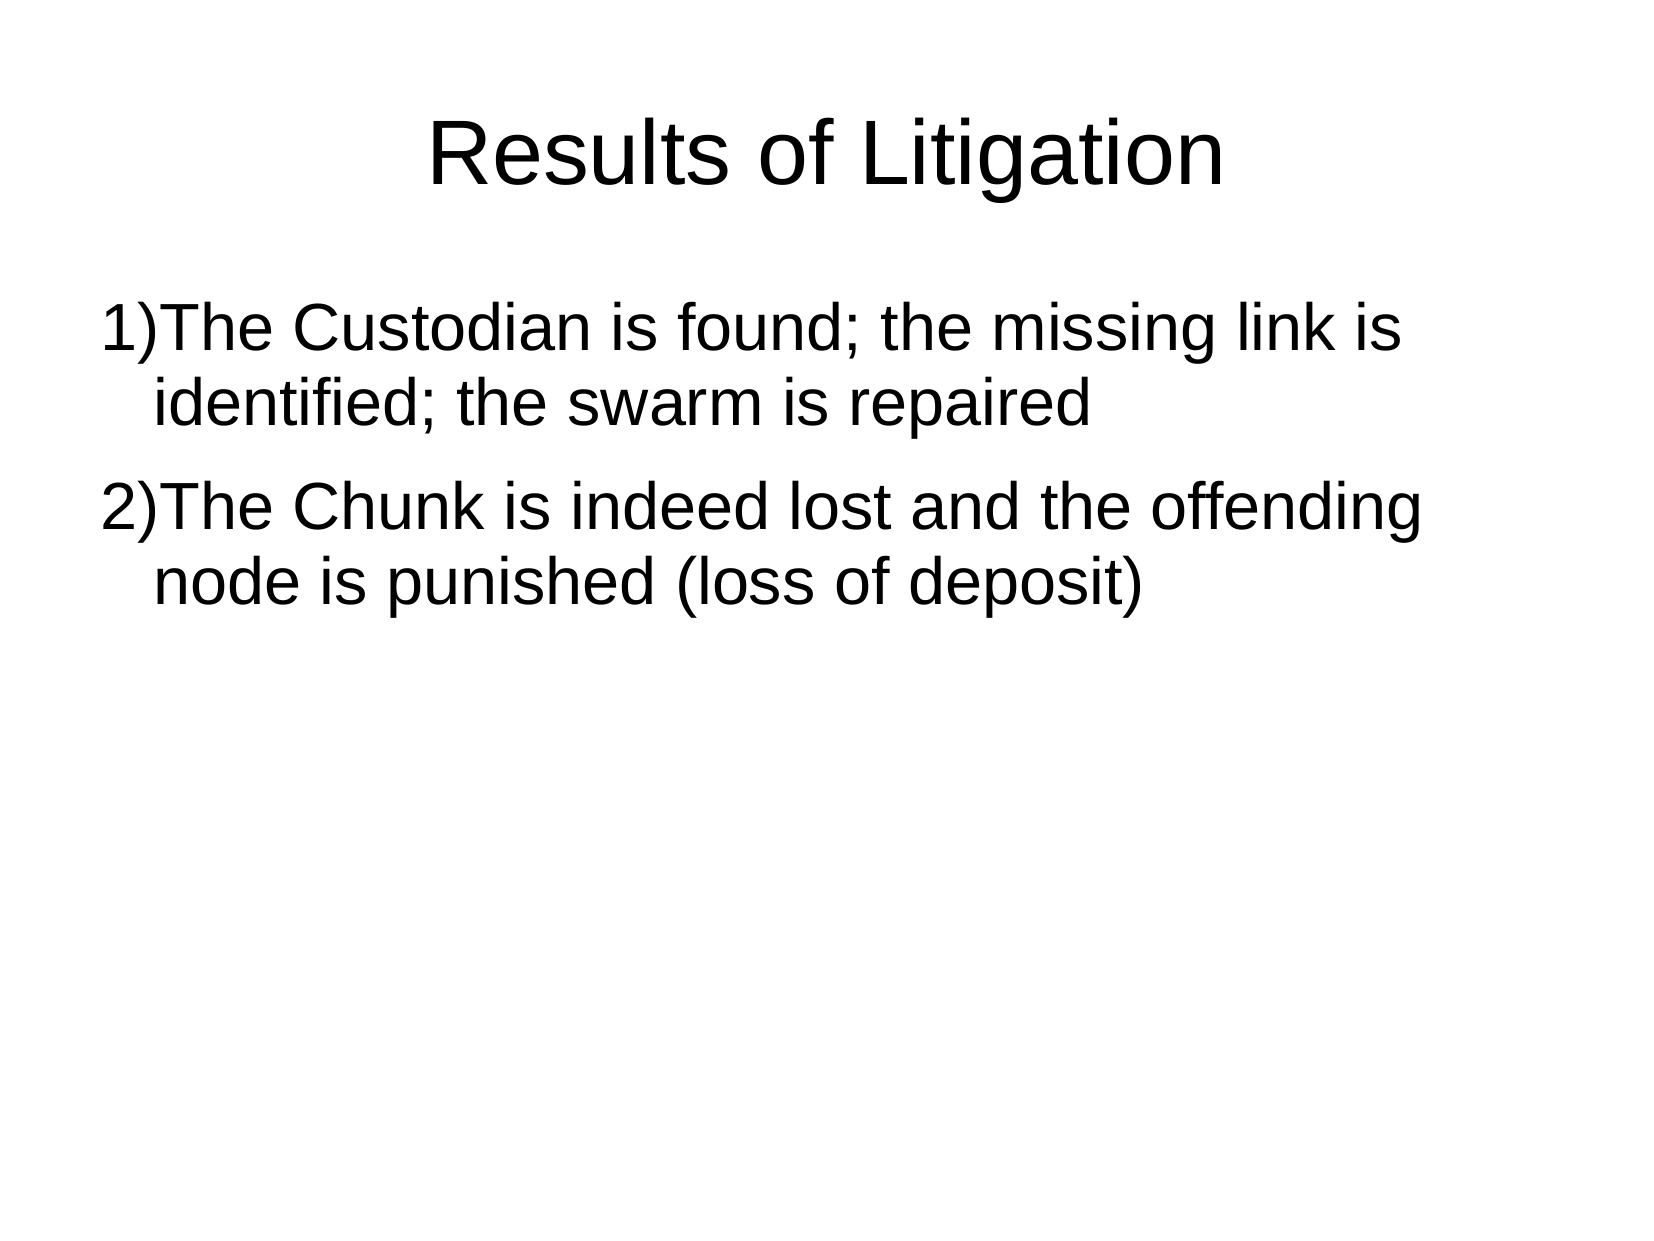

# Results of Litigation
The Custodian is found; the missing link is identified; the swarm is repaired
The Chunk is indeed lost and the offending node is punished (loss of deposit)